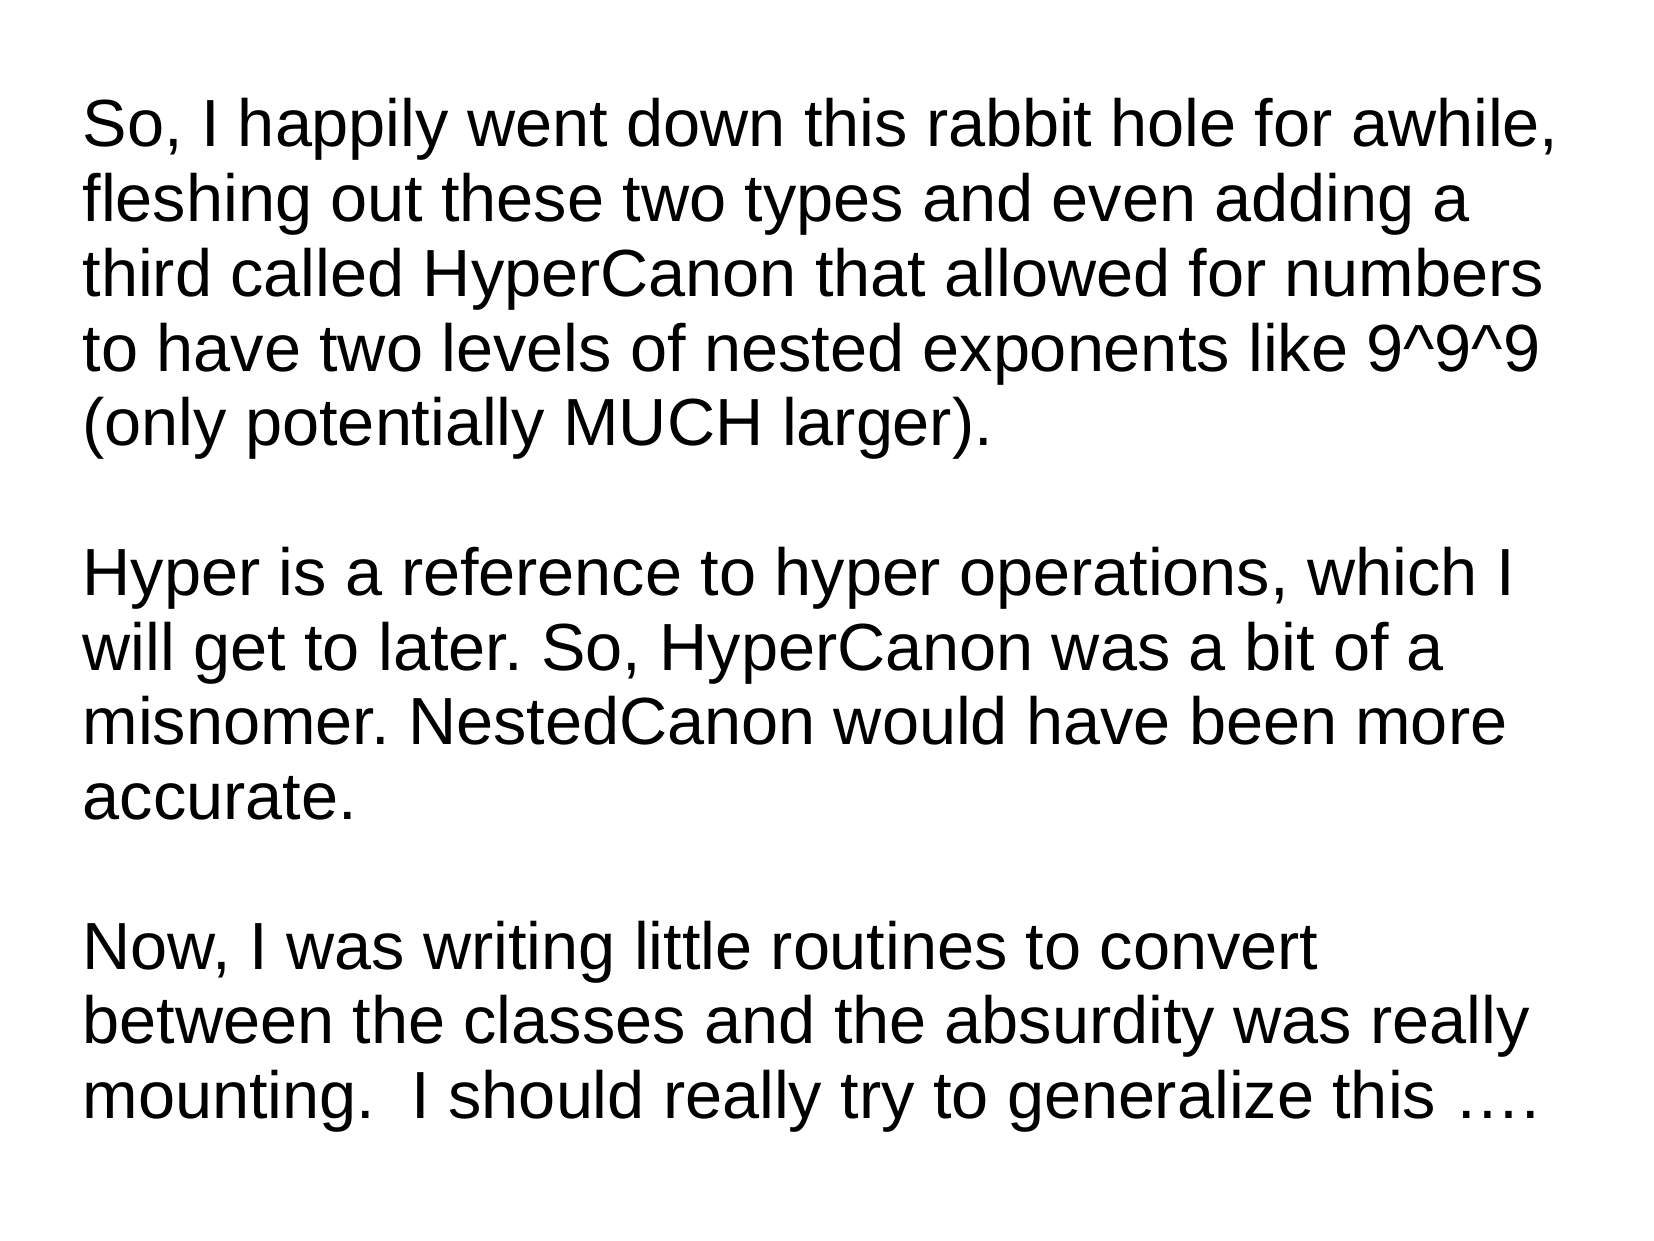

# So, I happily went down this rabbit hole for awhile, fleshing out these two types and even adding a third called HyperCanon that allowed for numbers to have two levels of nested exponents like 9^9^9 (only potentially MUCH larger).
Hyper is a reference to hyper operations, which I will get to later. So, HyperCanon was a bit of a misnomer. NestedCanon would have been more accurate.
Now, I was writing little routines to convert between the classes and the absurdity was really mounting. I should really try to generalize this ….